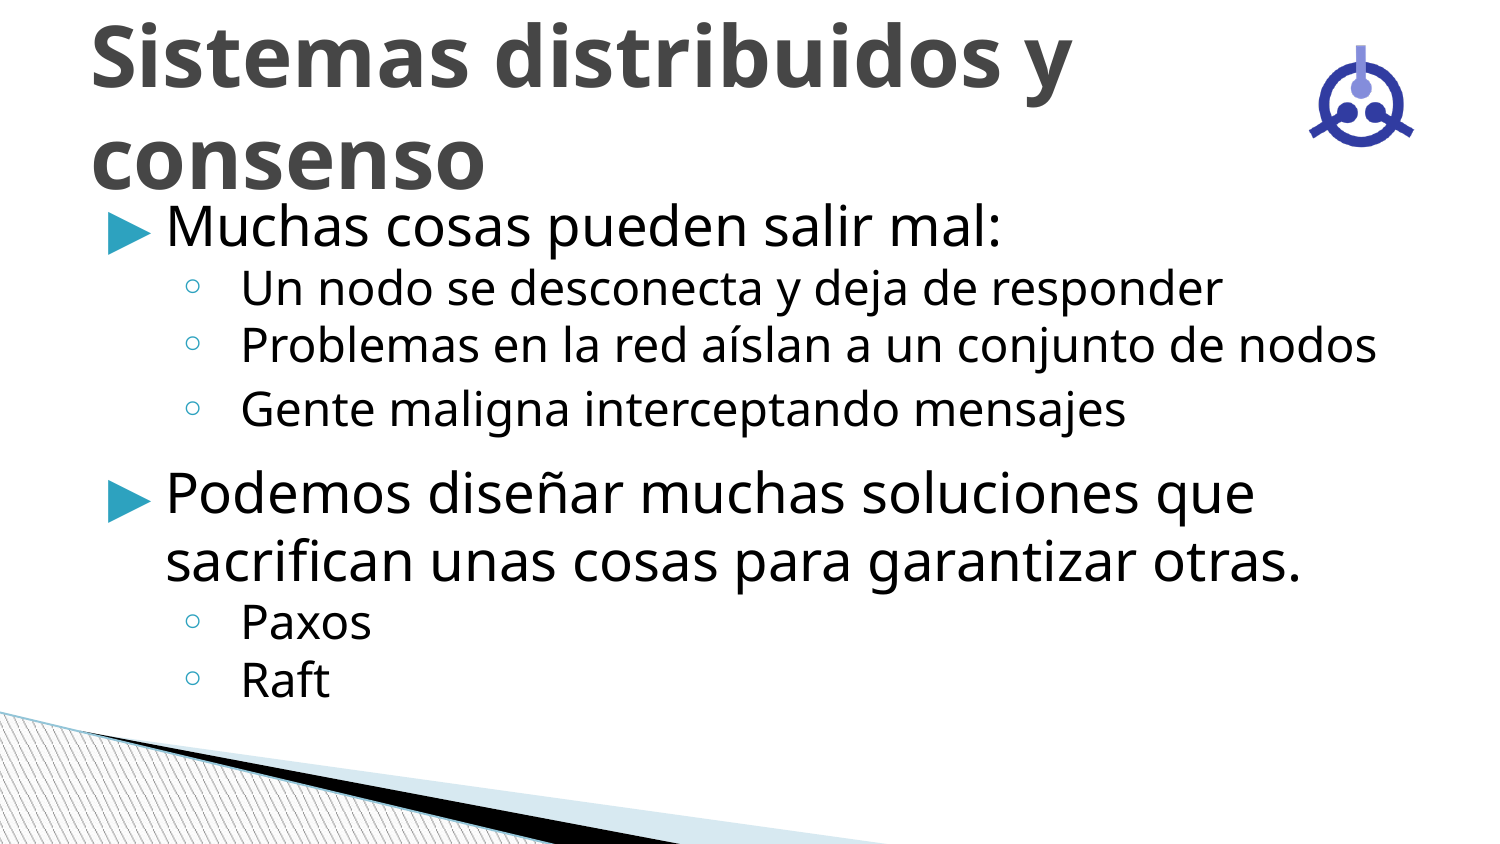

Sistemas distribuidos y consenso
# Muchas cosas pueden salir mal:
Un nodo se desconecta y deja de responder
Problemas en la red aíslan a un conjunto de nodos
Gente maligna interceptando mensajes
Podemos diseñar muchas soluciones que sacrifican unas cosas para garantizar otras.
Paxos
Raft